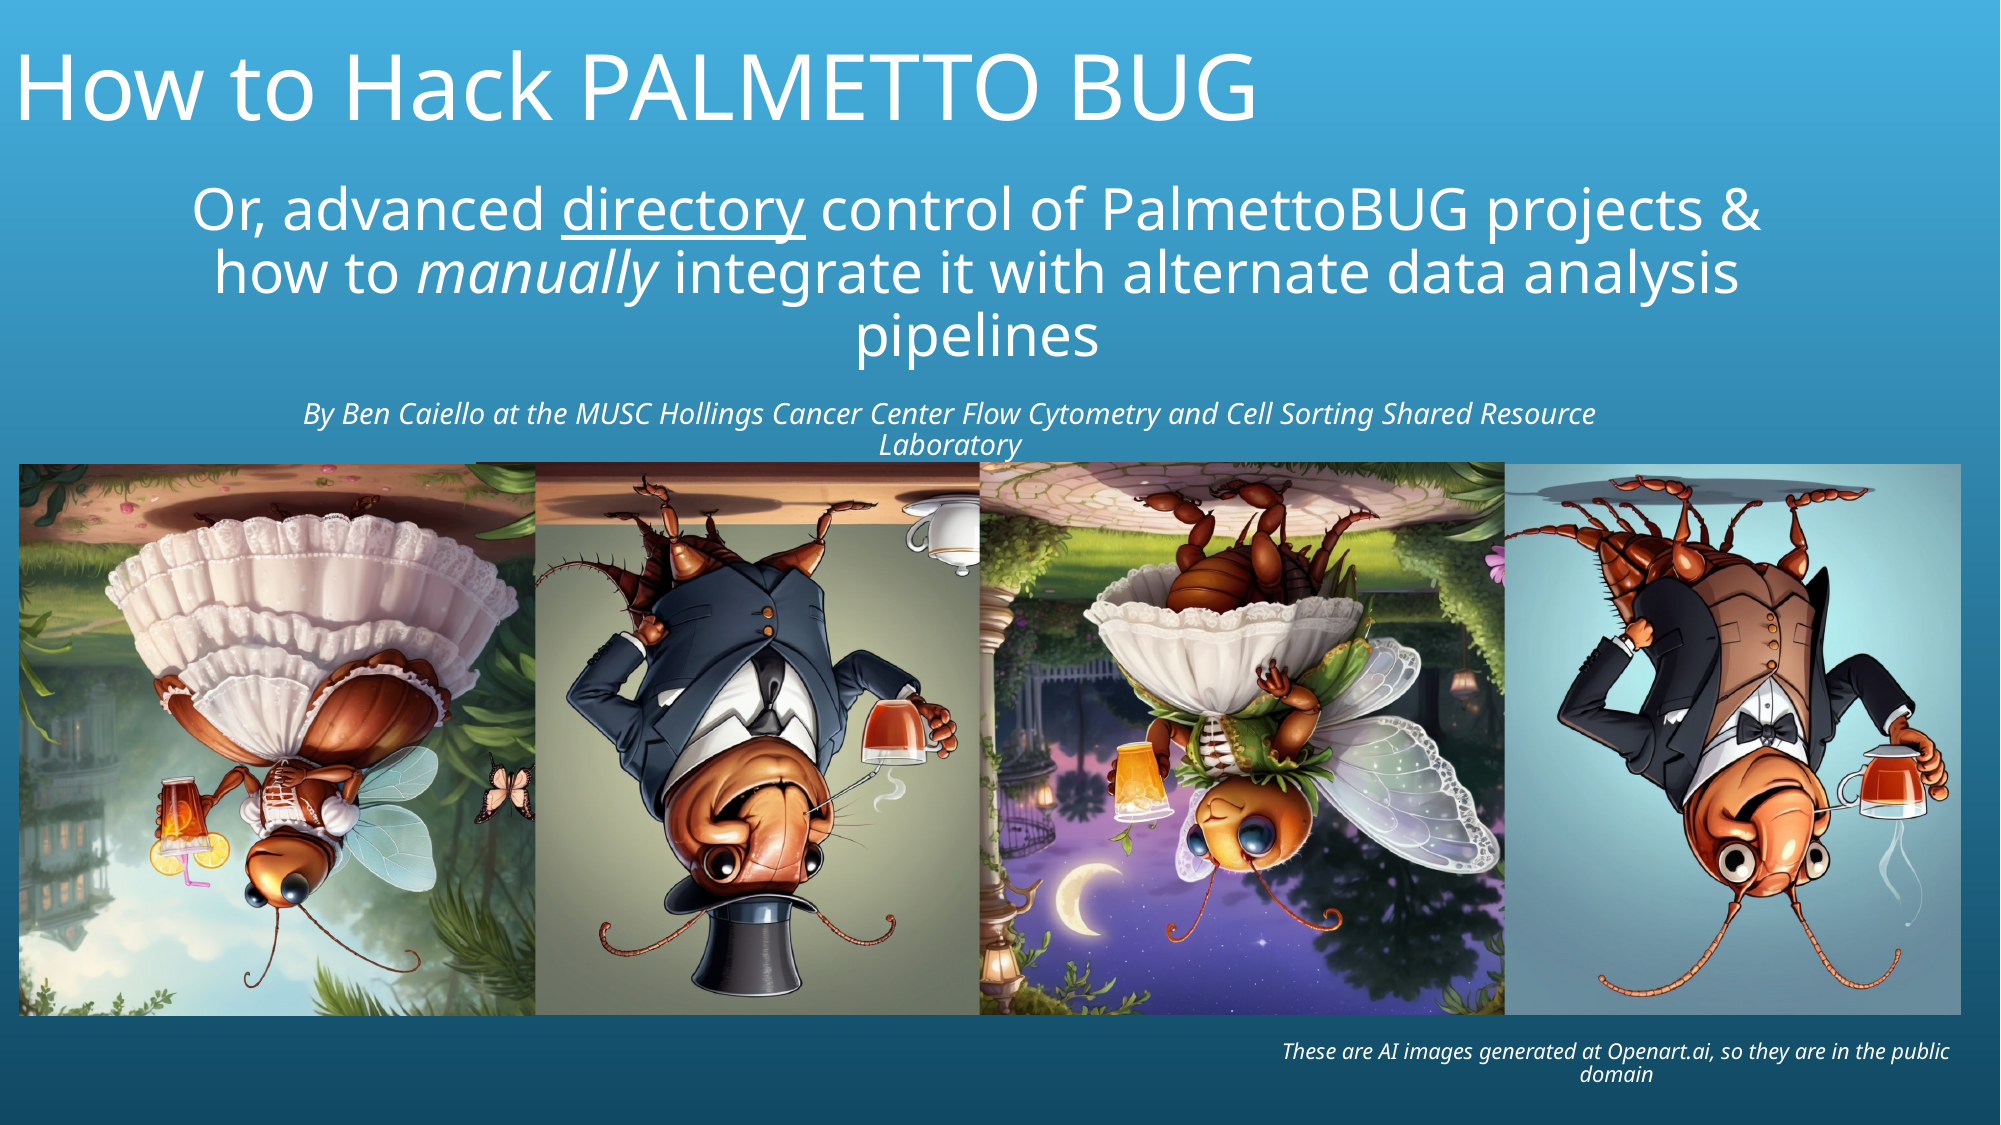

How to Hack PALMETTO BUG
Or, advanced directory control of PalmettoBUG projects & how to manually integrate it with alternate data analysis pipelines
By Ben Caiello at the MUSC Hollings Cancer Center Flow Cytometry and Cell Sorting Shared Resource Laboratory
These are AI images generated at Openart.ai, so they are in the public domain